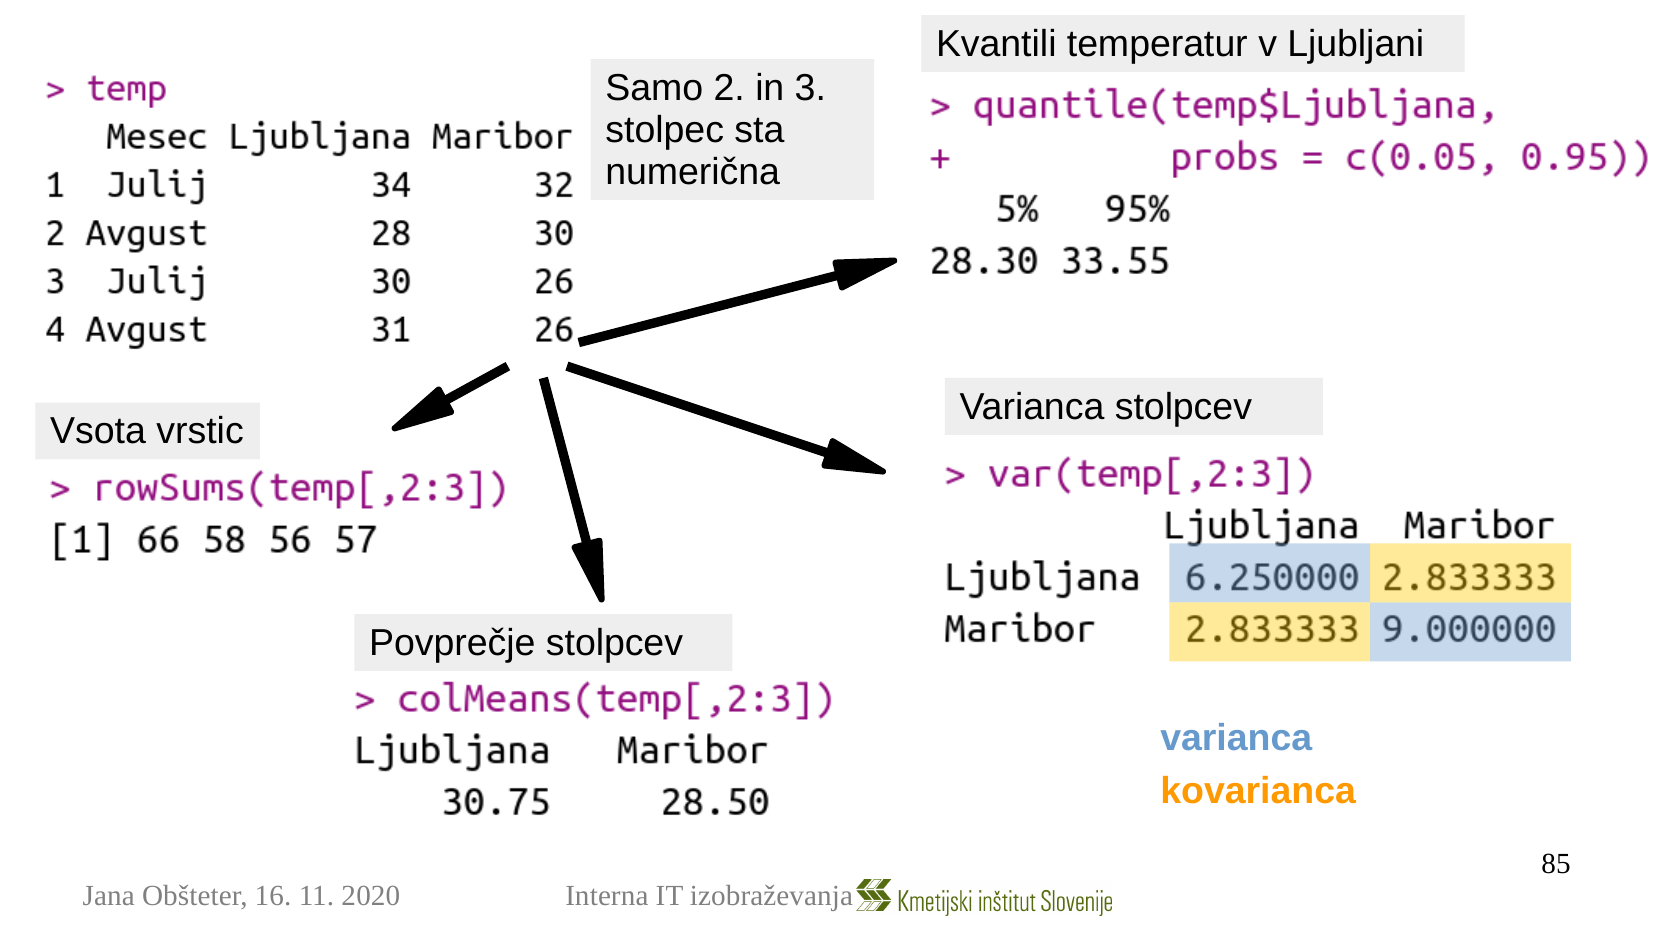

Kvantili temperatur v Ljubljani
Samo 2. in 3. stolpec sta numerična
Varianca stolpcev
Vsota vrstic
Povprečje stolpcev
varianca
kovarianca
85